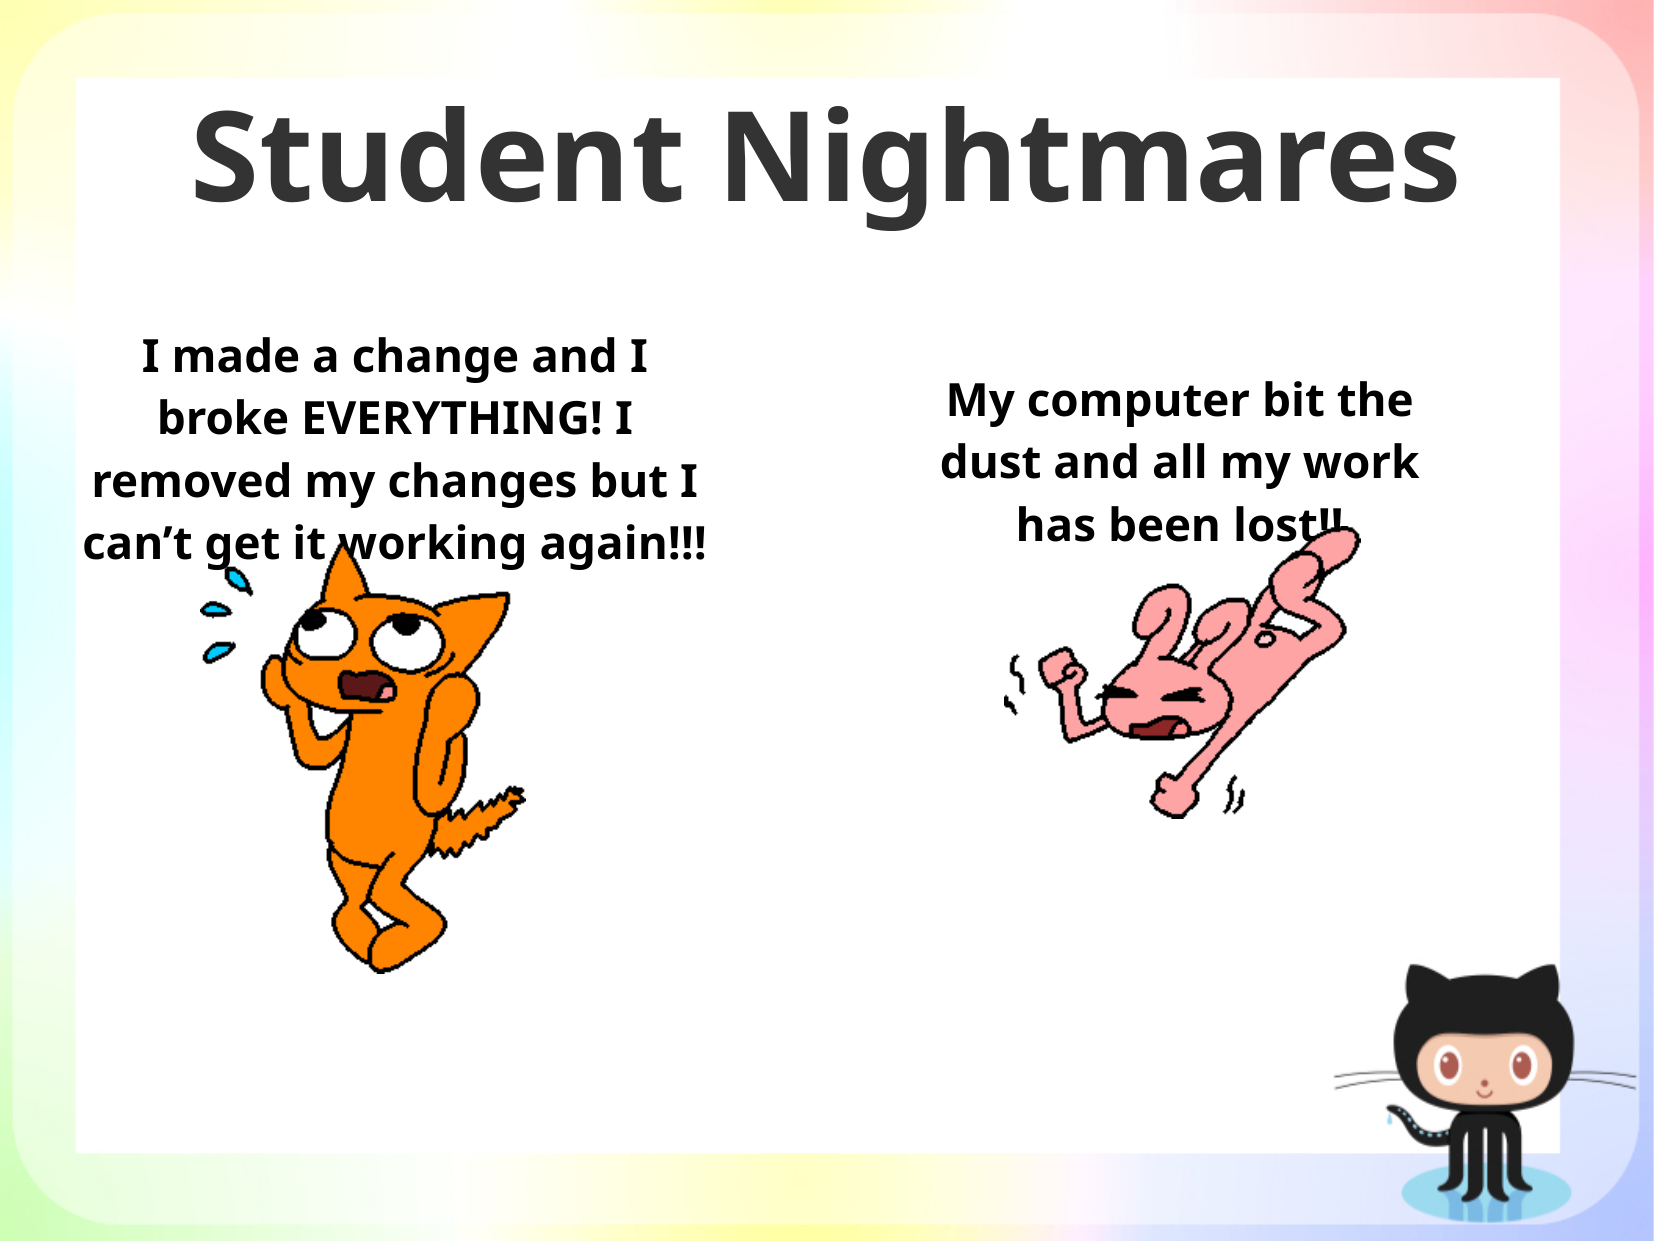

# Student Nightmares
I made a change and I broke EVERYTHING! I removed my changes but I can’t get it working again!!!
My computer bit the dust and all my work has been lost!!